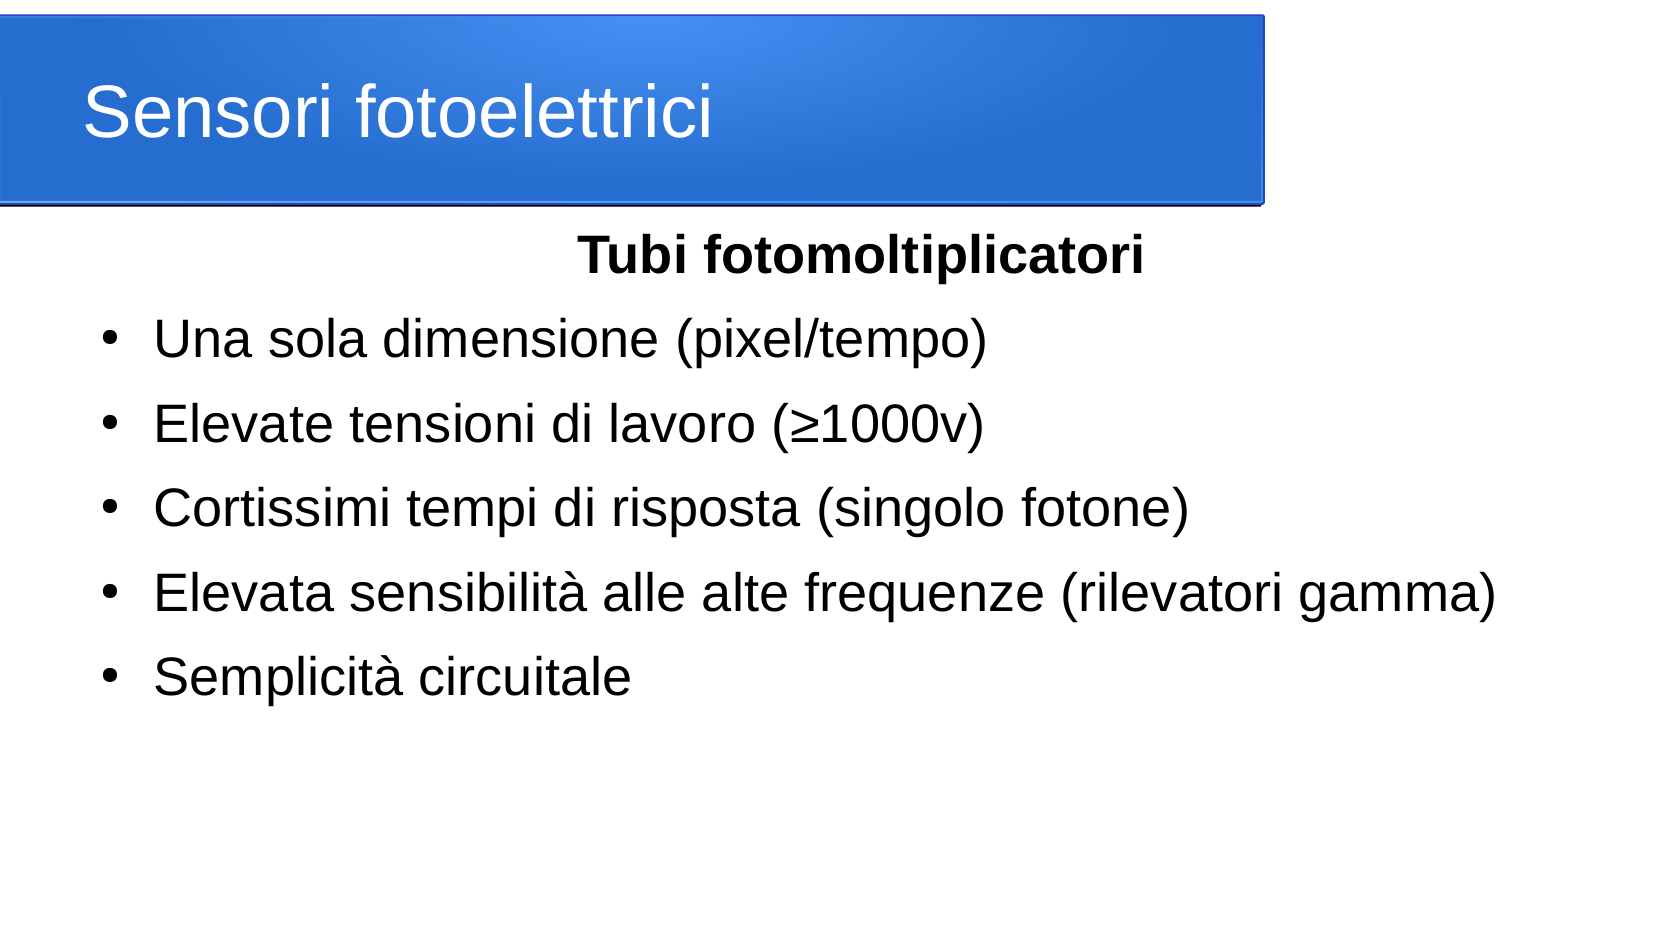

# Sensori fotoelettrici
Tubi fotomoltiplicatori
Una sola dimensione (pixel/tempo)
Elevate tensioni di lavoro (≥1000v)
Cortissimi tempi di risposta (singolo fotone)
Elevata sensibilità alle alte frequenze (rilevatori gamma)
Semplicità circuitale